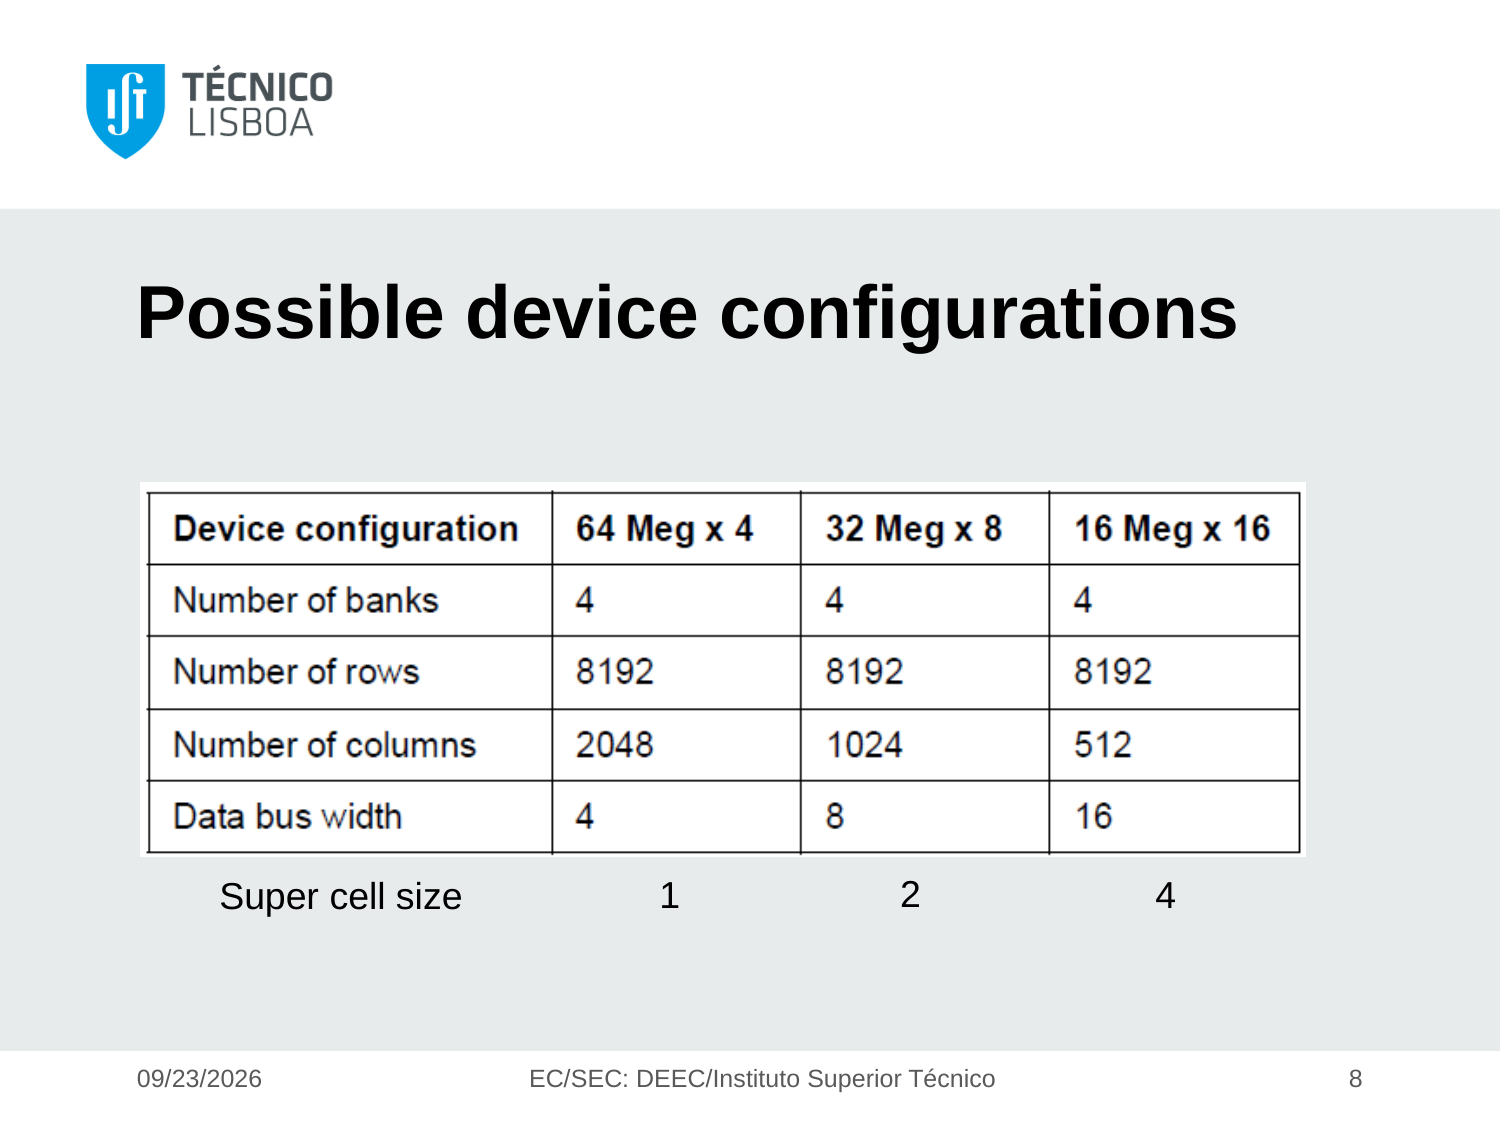

# Possible device configurations
2
1
4
Super cell size
EC/SEC: DEEC/Instituto Superior Técnico